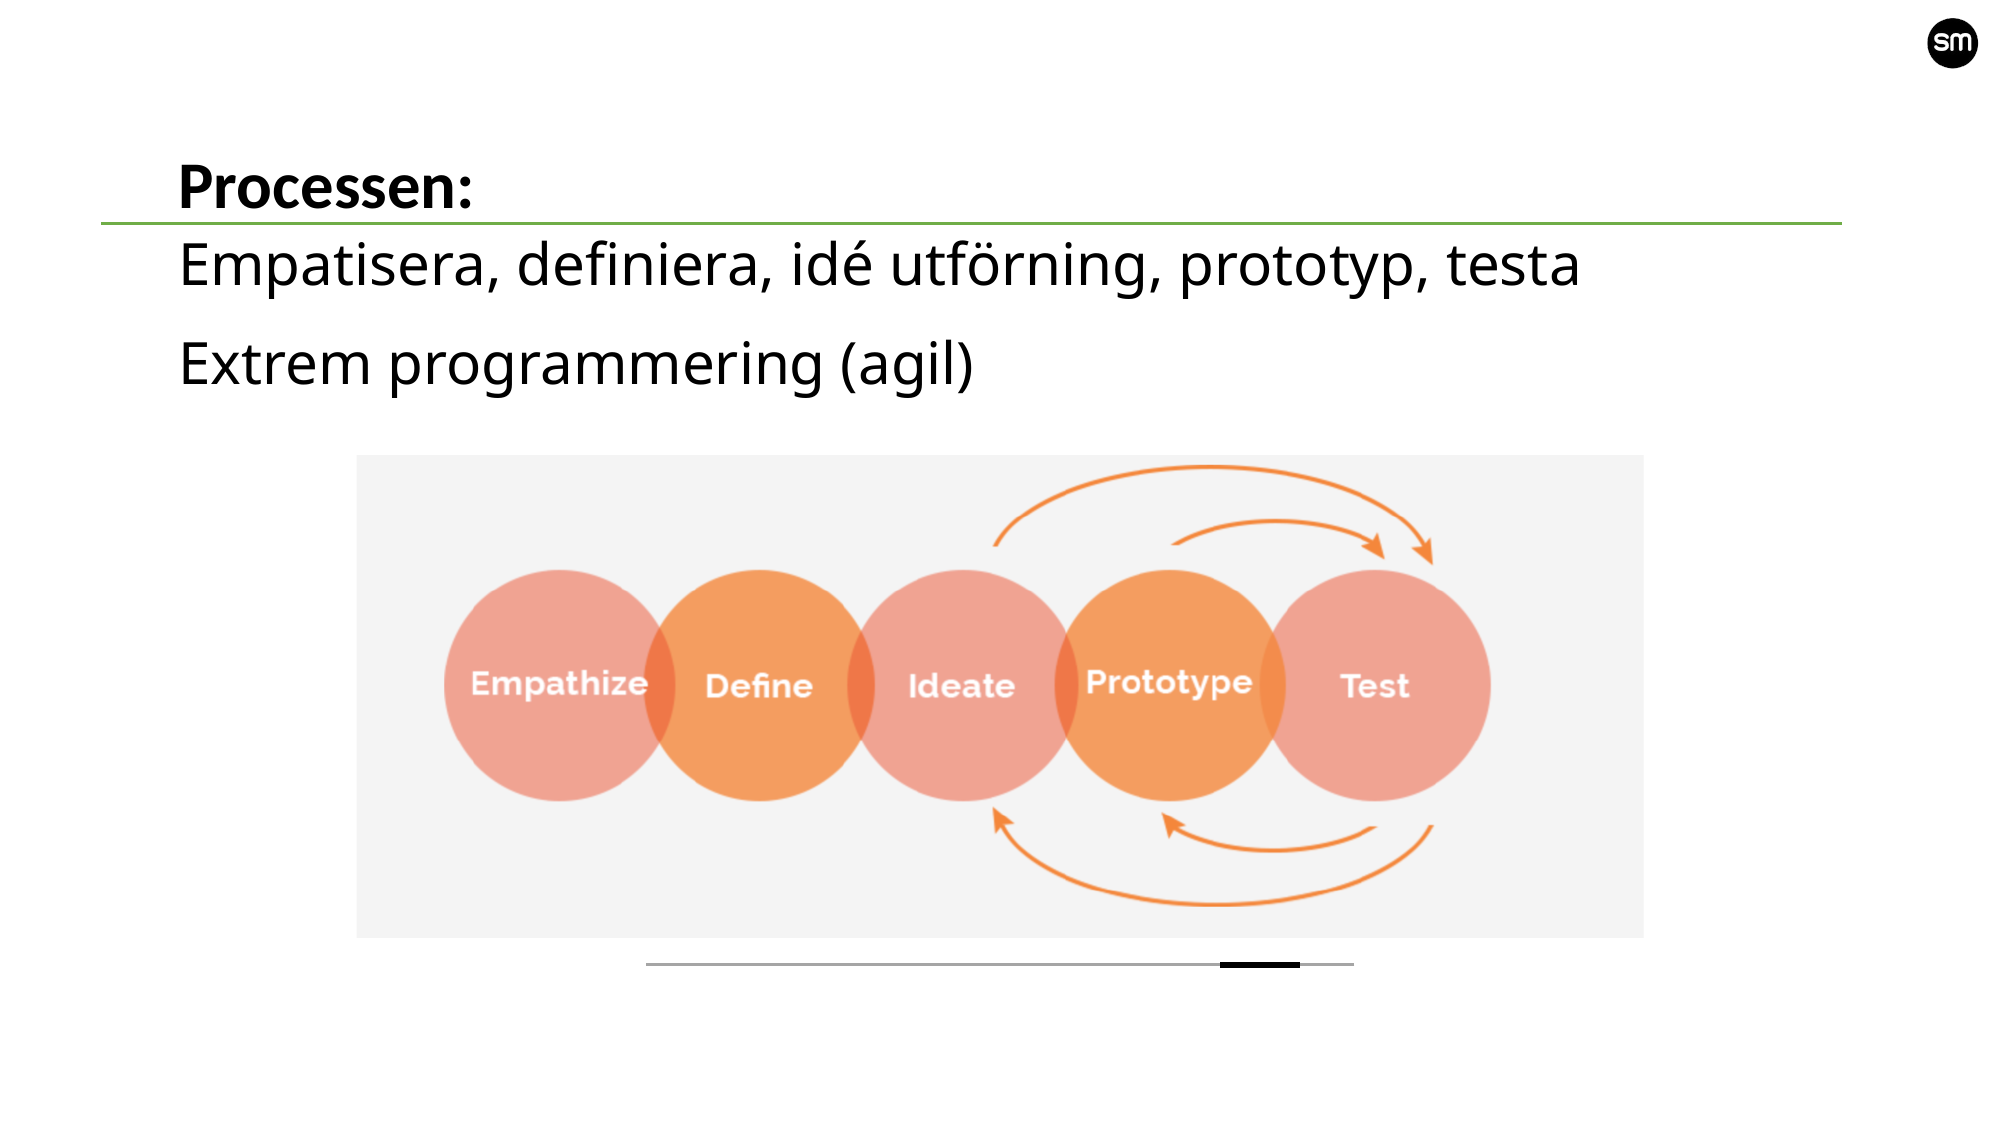

Processen:
Empatisera, definiera, idé utförning, prototyp, testa
Extrem programmering (agil)
Nuvarande systemet:
En statisk sida utan försäljning